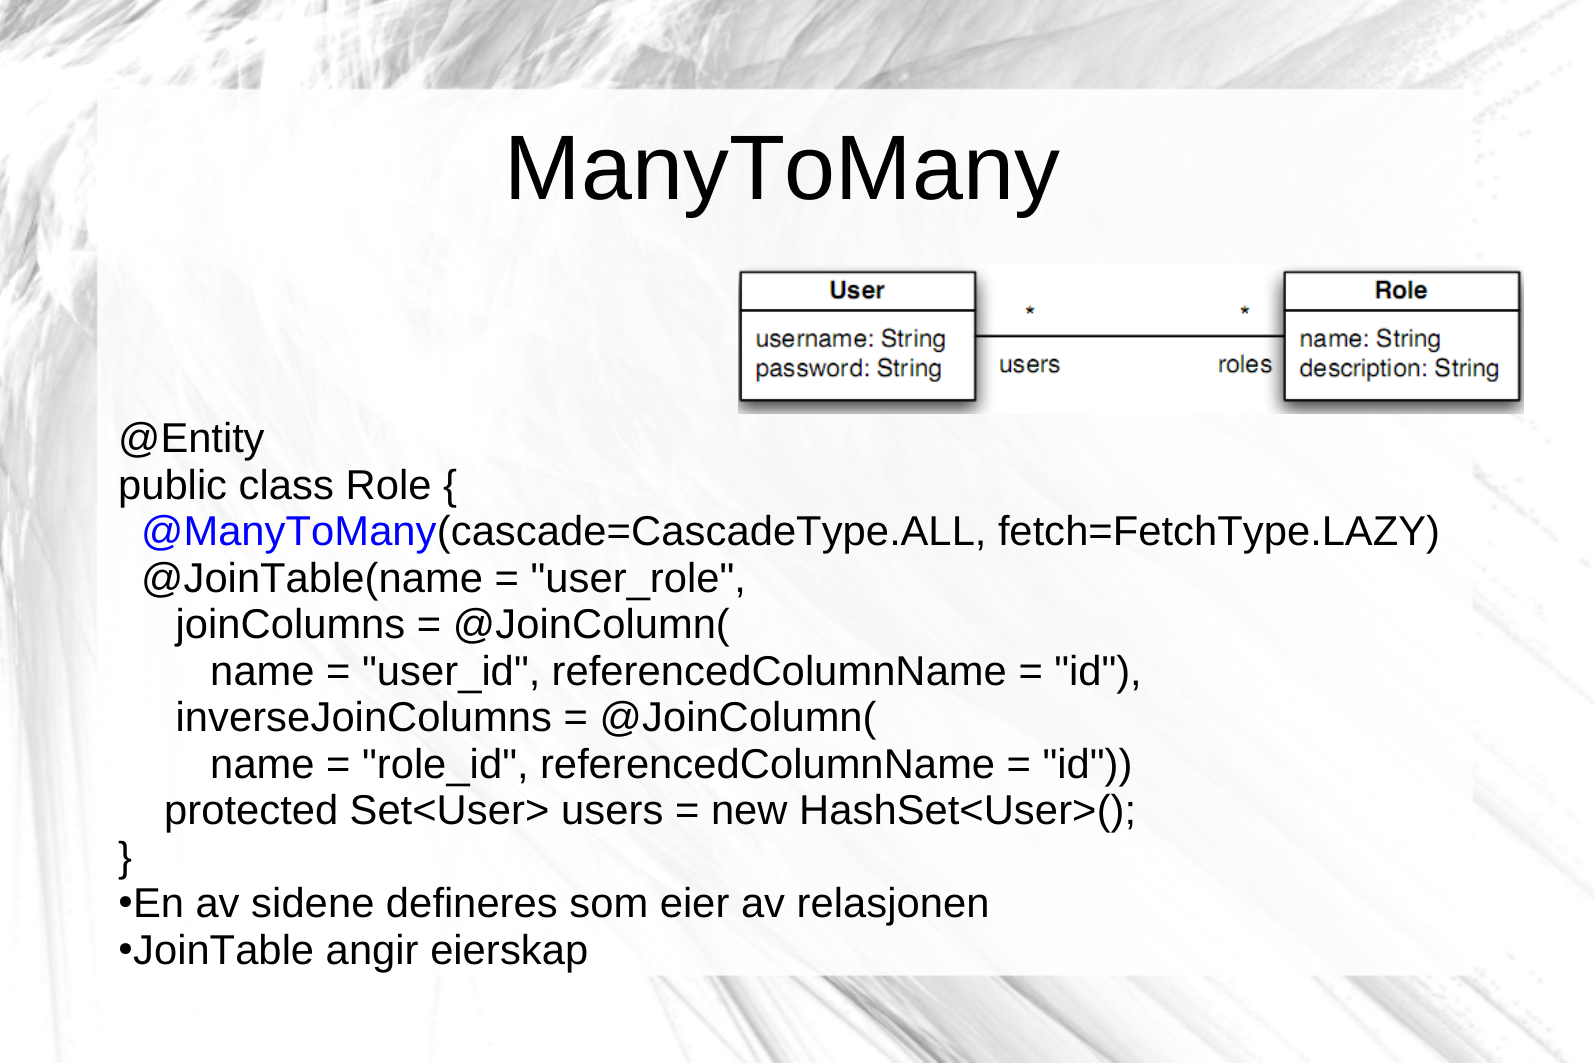

# ManyToMany
@Entity
public class Role {
 @ManyToMany(cascade=CascadeType.ALL, fetch=FetchType.LAZY)
 @JoinTable(name = "user_role",
 joinColumns = @JoinColumn(
 name = "user_id", referencedColumnName = "id"),
 inverseJoinColumns = @JoinColumn(
 name = "role_id", referencedColumnName = "id"))
 protected Set<User> users = new HashSet<User>();
}
En av sidene defineres som eier av relasjonen
JoinTable angir eierskap